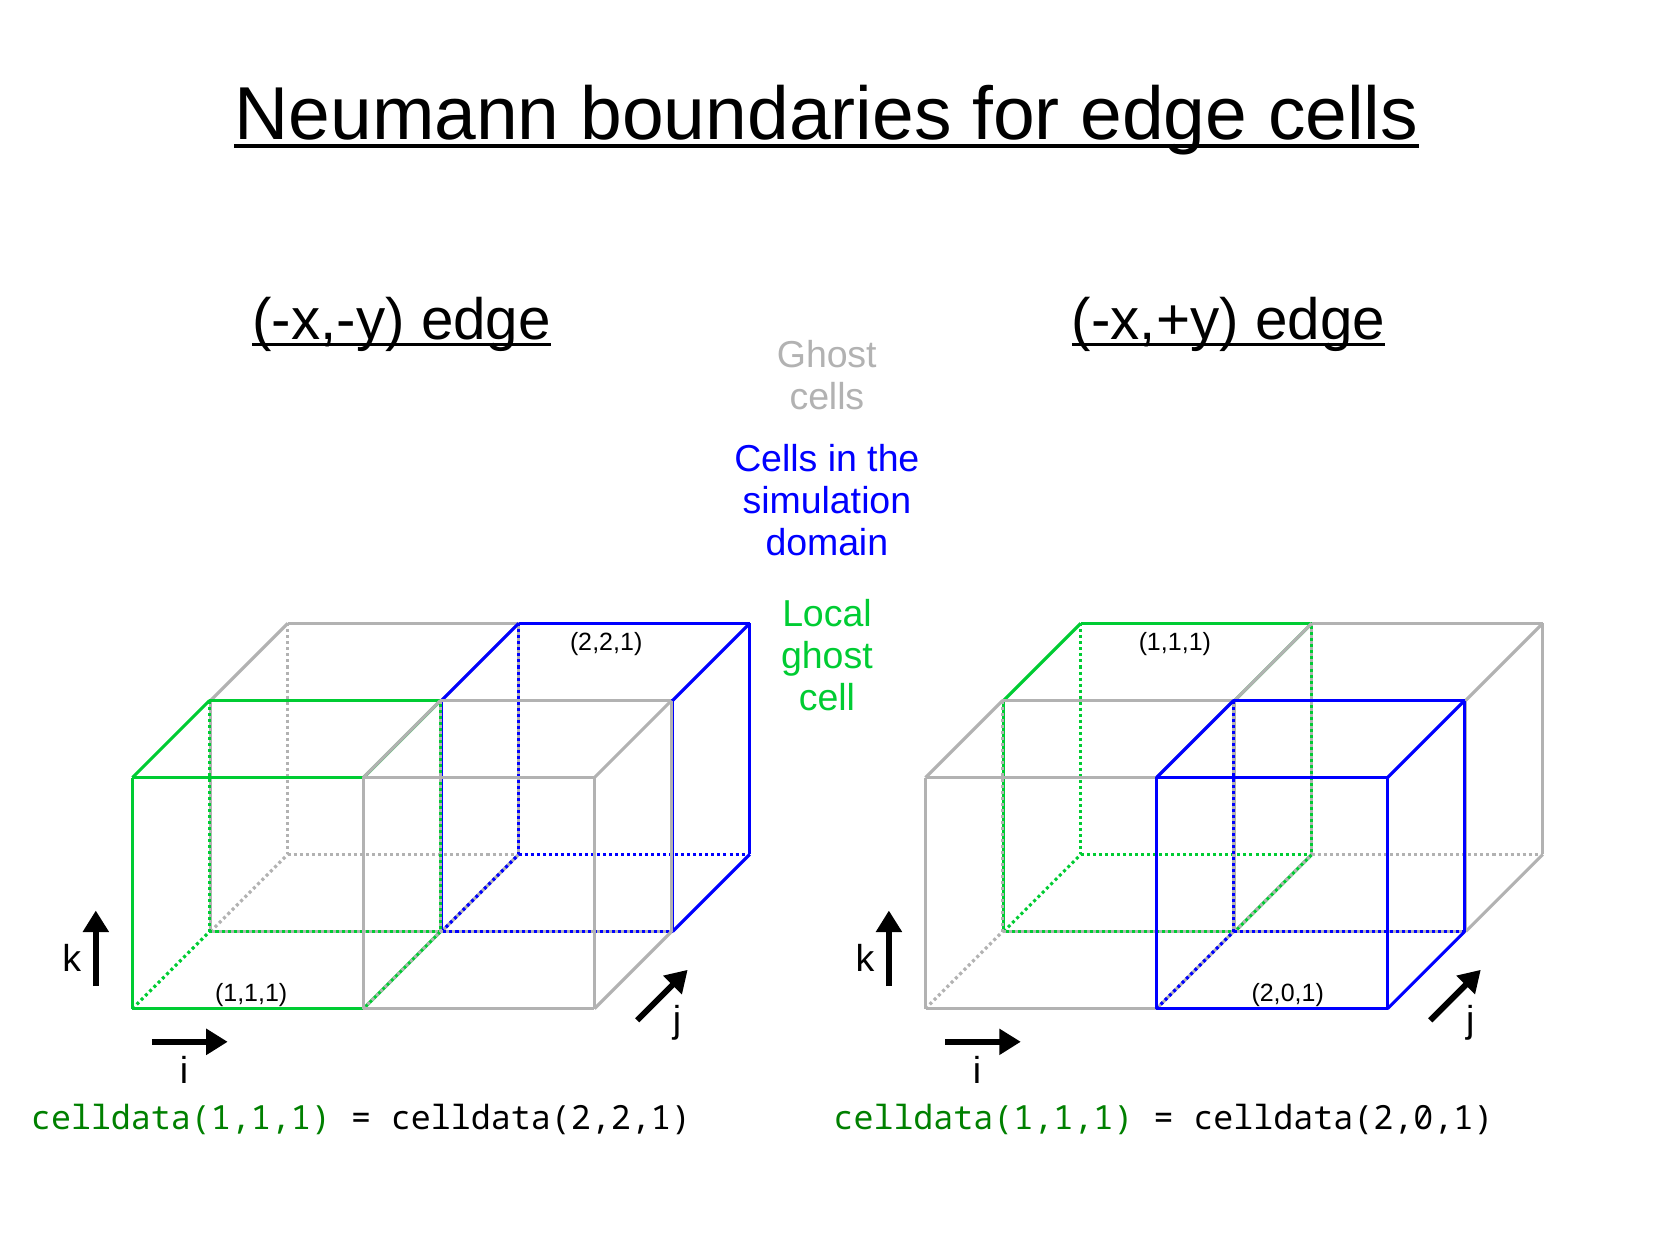

Neumann boundaries for edge cells
(-x,-y) edge
(-x,+y) edge
Ghost
cells
Cells in the simulation domain
Local ghost
cell
(2,2,1)
(1,1,1)
k
j
i
k
j
i
(1,1,1)
(2,0,1)
celldata(1,1,1) = celldata(2,2,1)
celldata(1,1,1) = celldata(2,0,1)